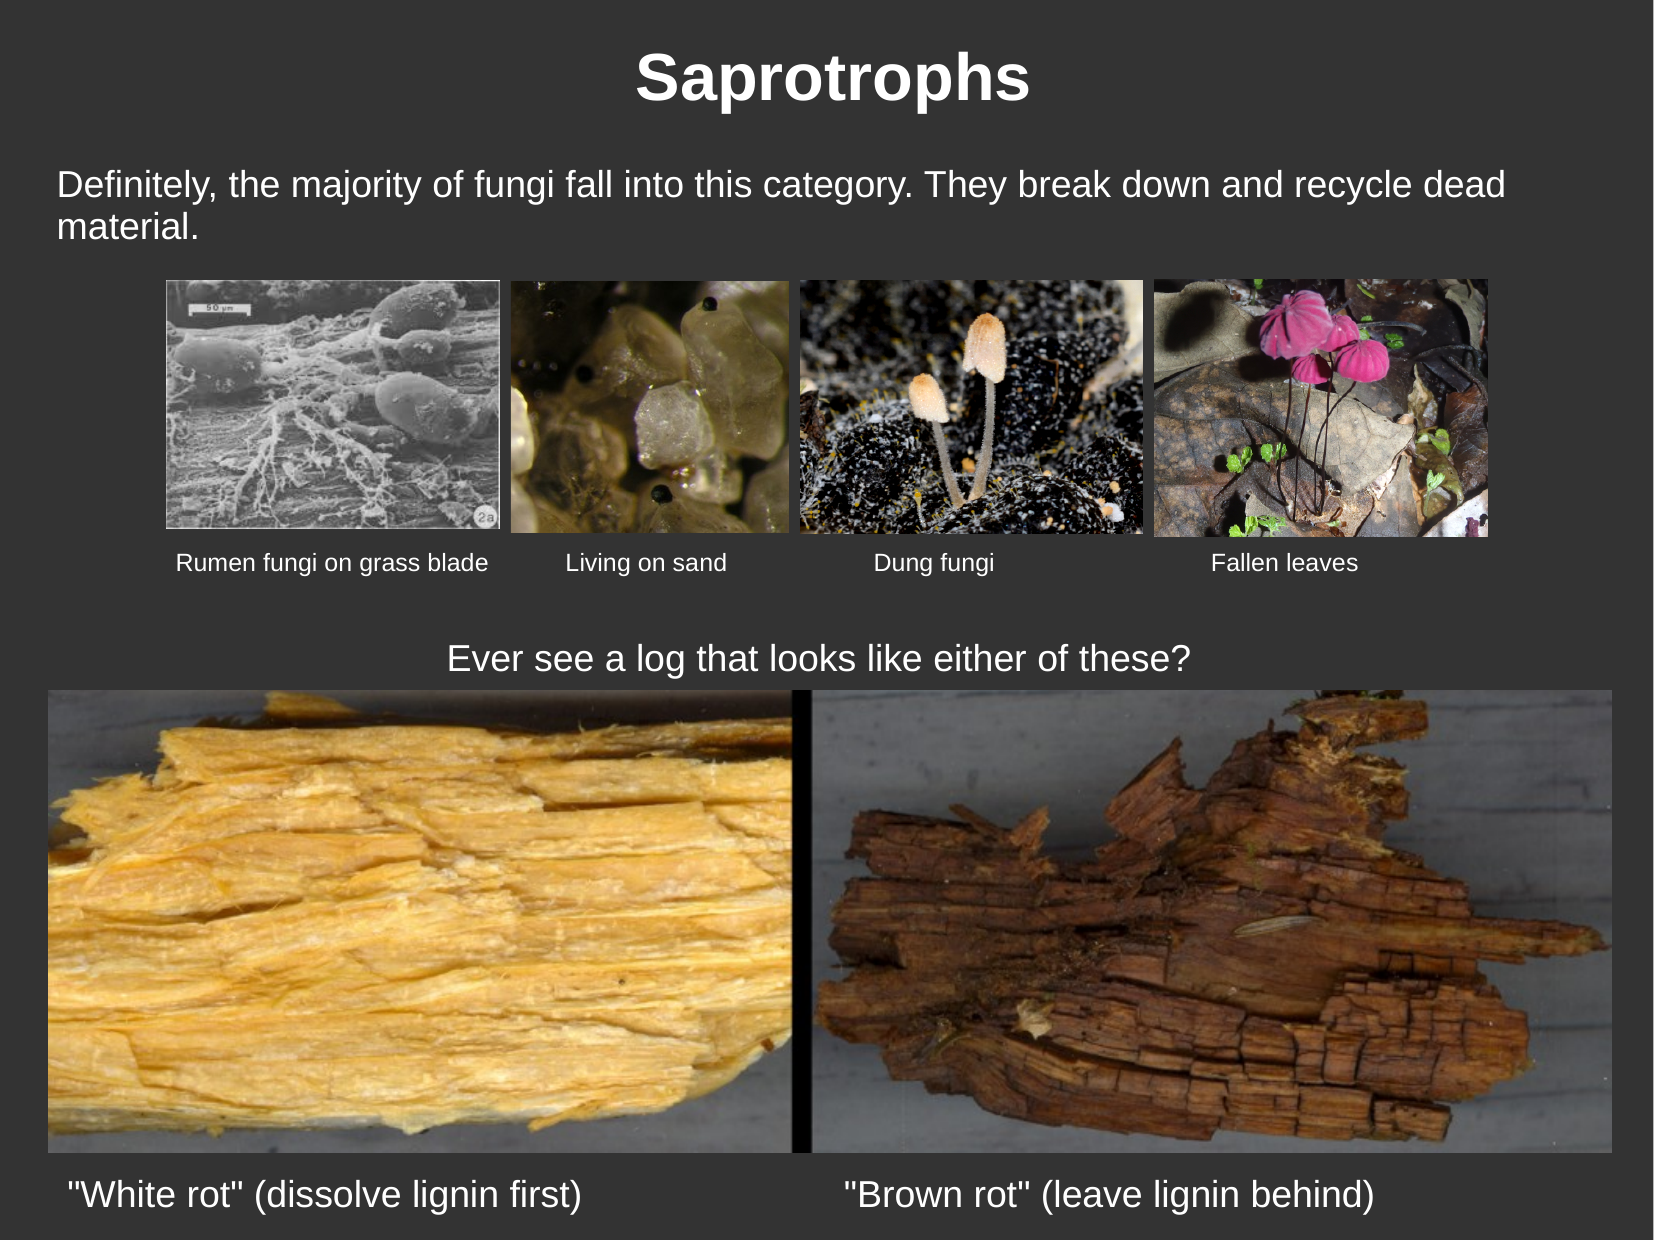

Saprotrophs
Definitely, the majority of fungi fall into this category. They break down and recycle dead material.
Rumen fungi on grass blade Living on sand Dung fungi Fallen leaves
Ever see a log that looks like either of these?
"White rot" (dissolve lignin first) "Brown rot" (leave lignin behind)